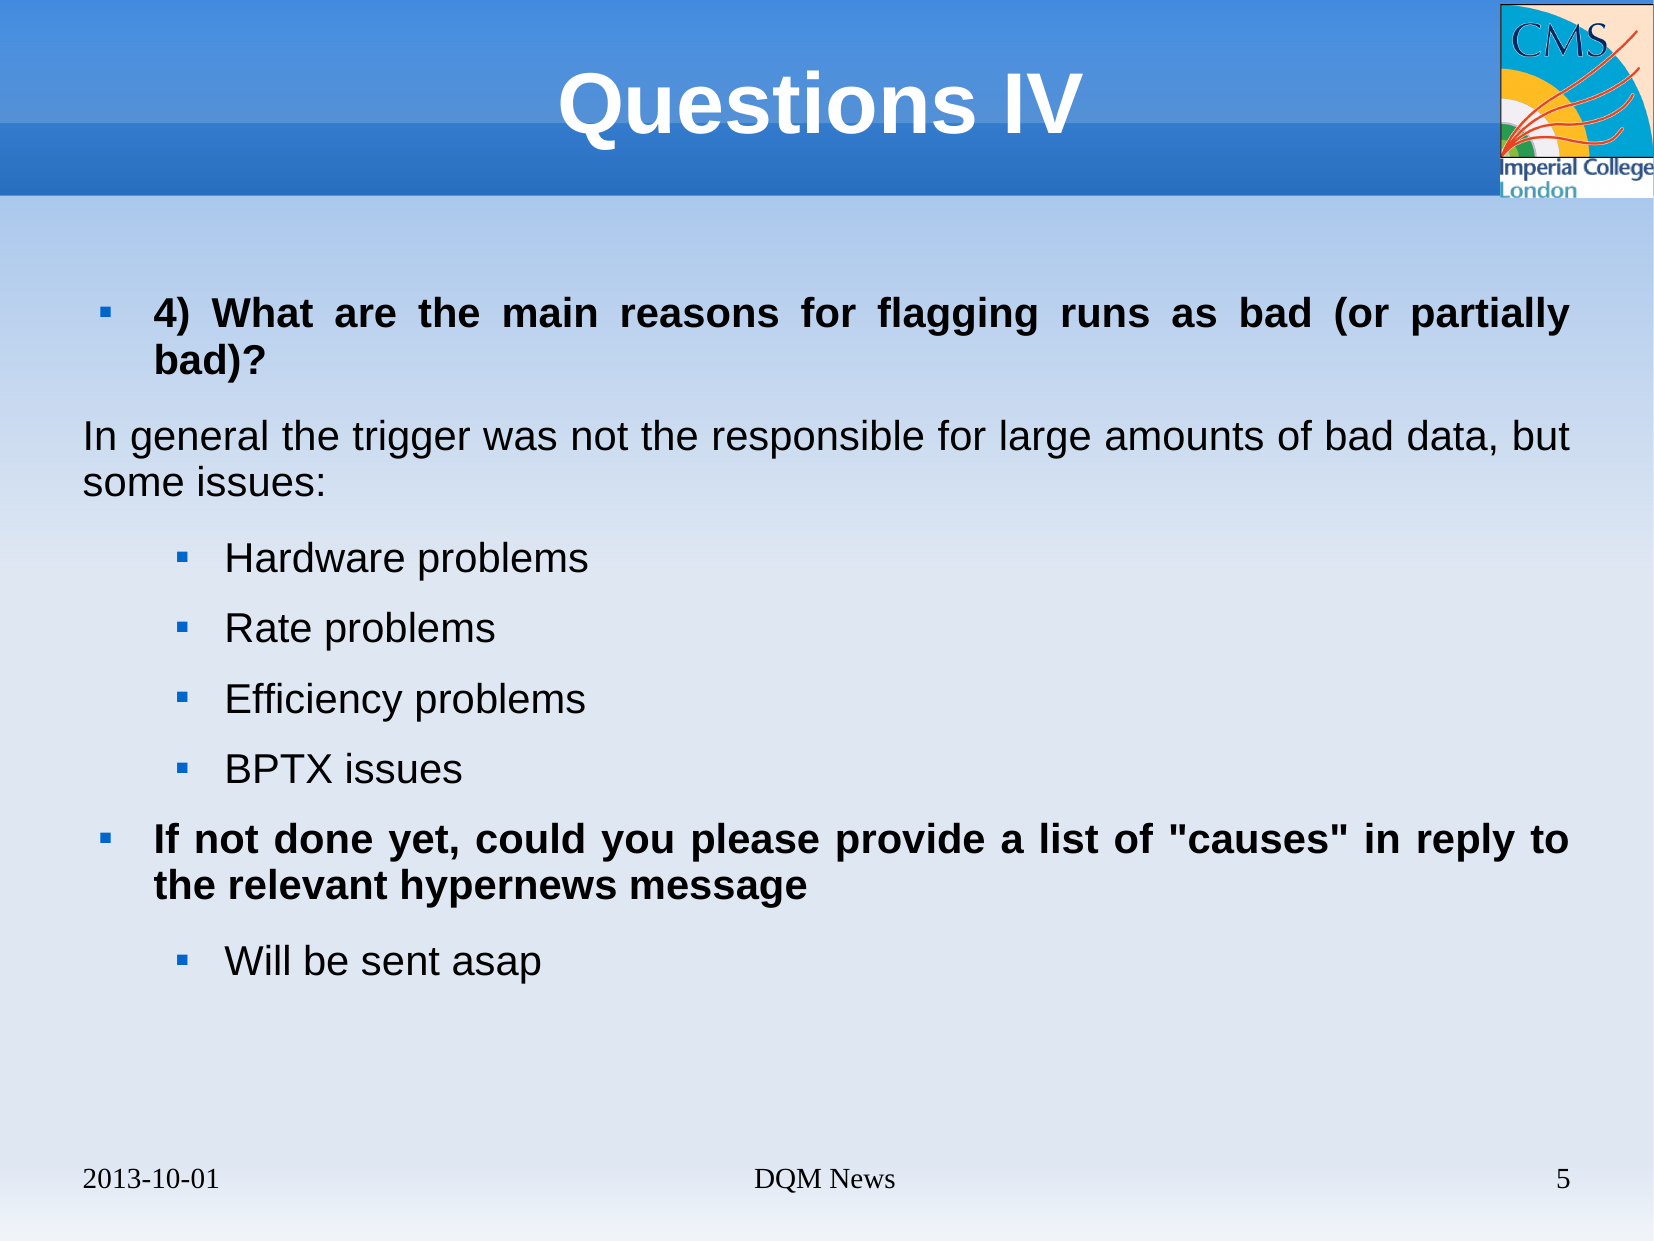

# Questions IV
4) What are the main reasons for flagging runs as bad (or partially bad)?
In general the trigger was not the responsible for large amounts of bad data, but some issues:
Hardware problems
Rate problems
Efficiency problems
BPTX issues
If not done yet, could you please provide a list of "causes" in reply to the relevant hypernews message
Will be sent asap
2013-10-01
DQM News
5